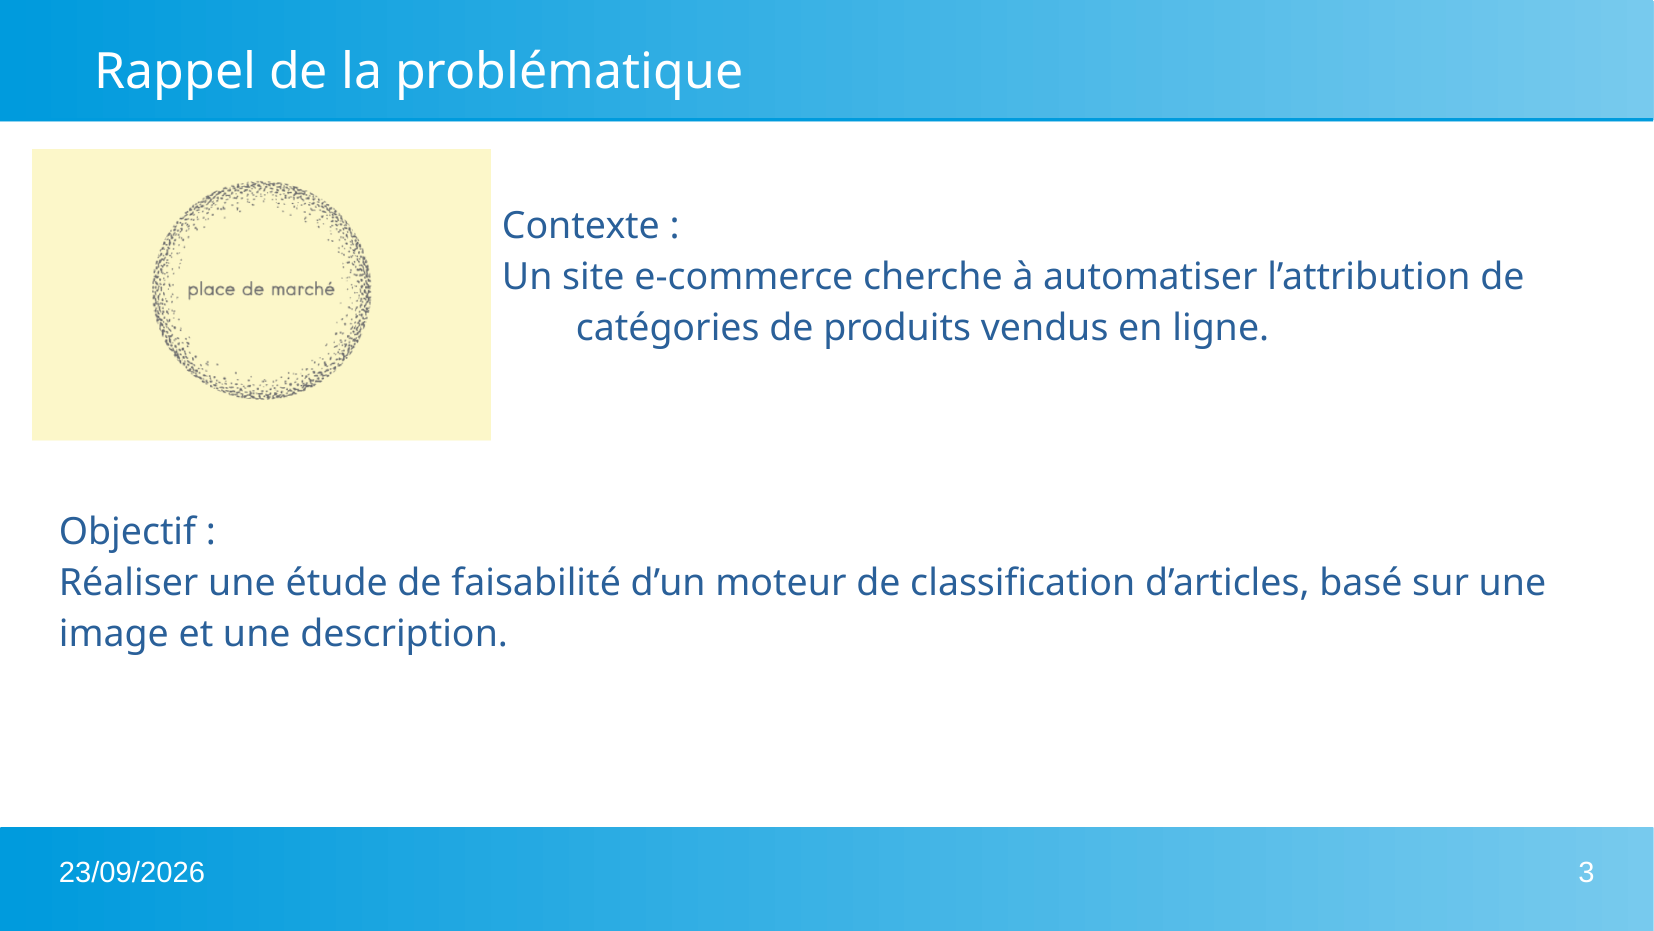

# Rappel de la problématique
						Contexte :
						Un site e-commerce cherche à automatiser l’attribution de 							catégories de produits vendus en ligne.
Objectif :
Réaliser une étude de faisabilité d’un moteur de classification d’articles, basé sur une image et une description.
3